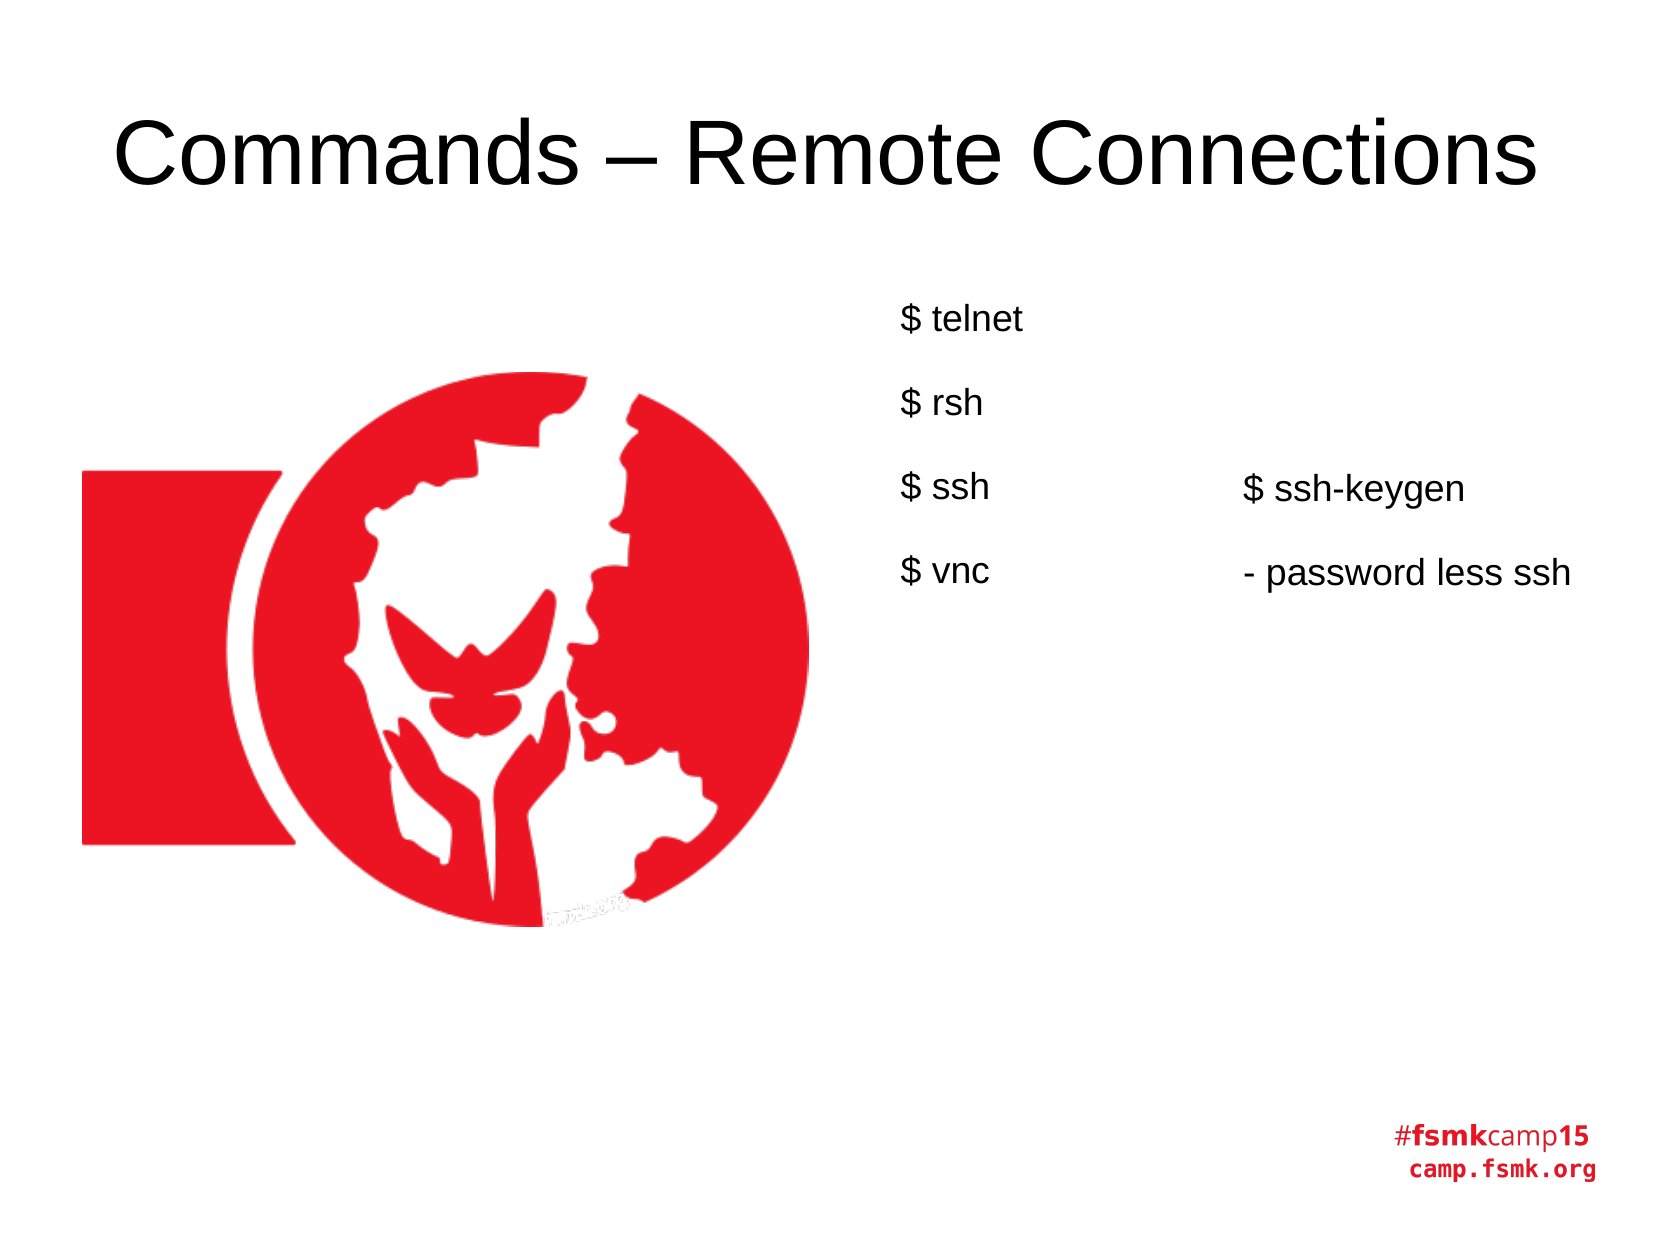

# Commands – Remote Connections
$ telnet
$ rsh
$ ssh
$ vnc
$ ssh-keygen
- password less ssh